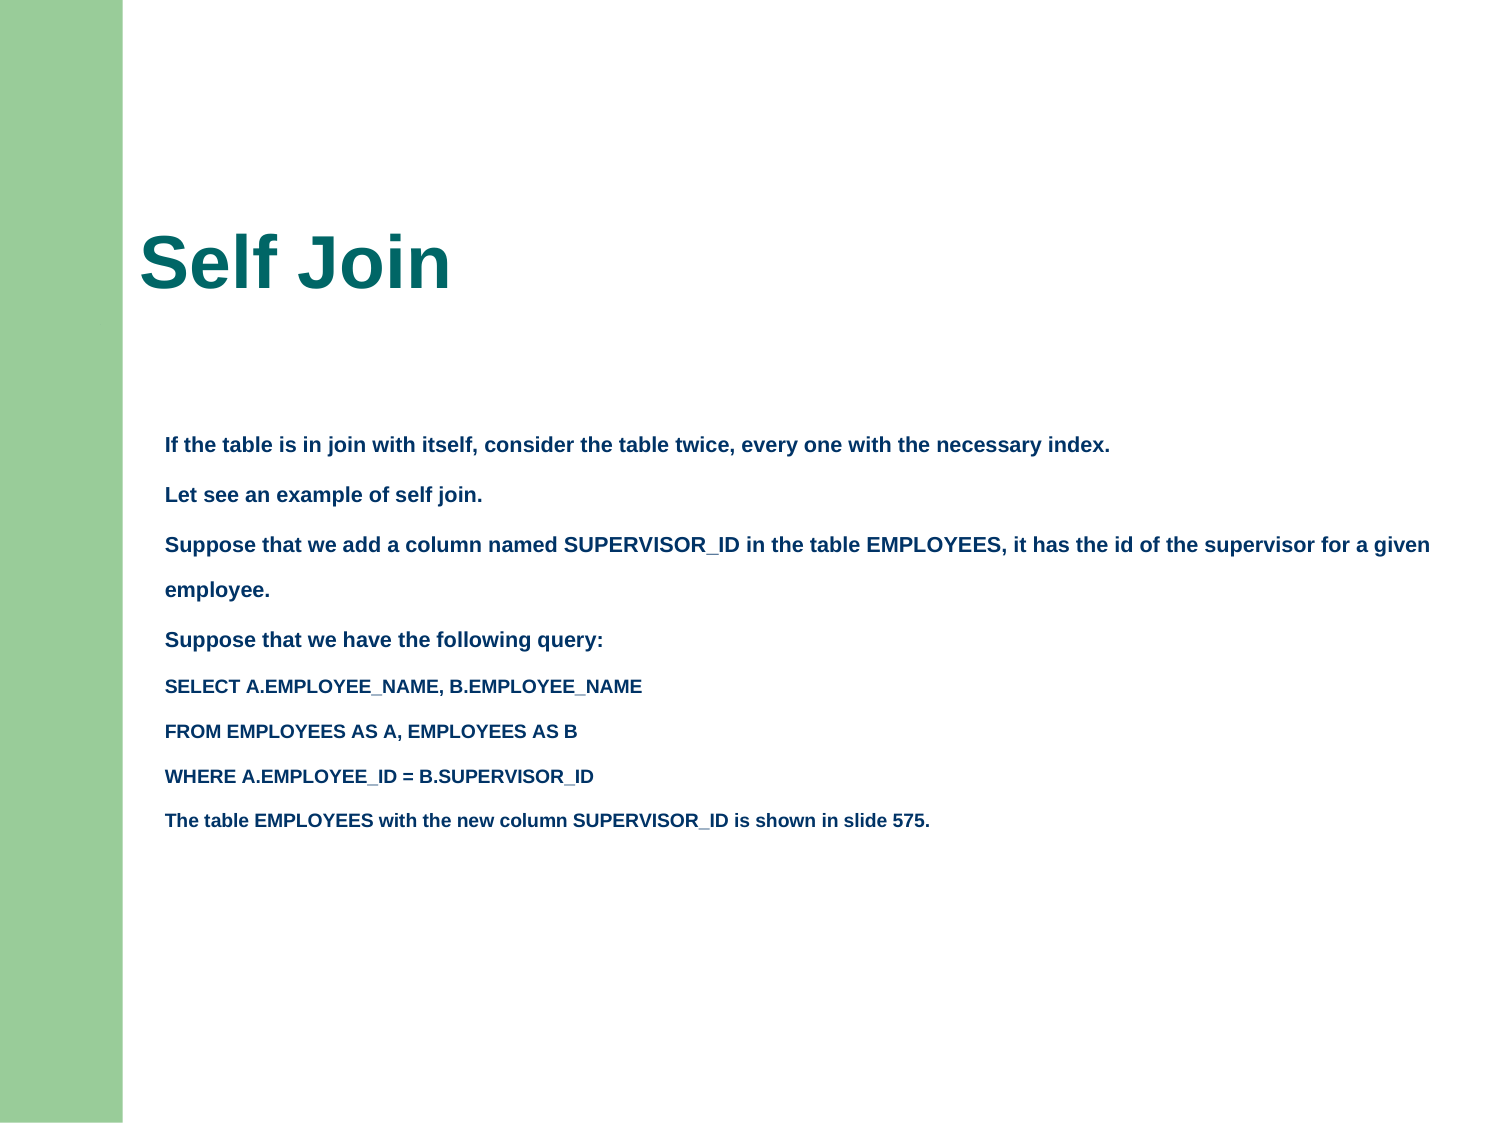

Self Join
If the table is in join with itself, consider the table twice, every one with the necessary index.
Let see an example of self join.
Suppose that we add a column named SUPERVISOR_ID in the table EMPLOYEES, it has the id of the supervisor for a given employee.
Suppose that we have the following query:
SELECT A.EMPLOYEE_NAME, B.EMPLOYEE_NAME
FROM EMPLOYEES AS A, EMPLOYEES AS B
WHERE A.EMPLOYEE_ID = B.SUPERVISOR_ID
The table EMPLOYEES with the new column SUPERVISOR_ID is shown in slide 575.